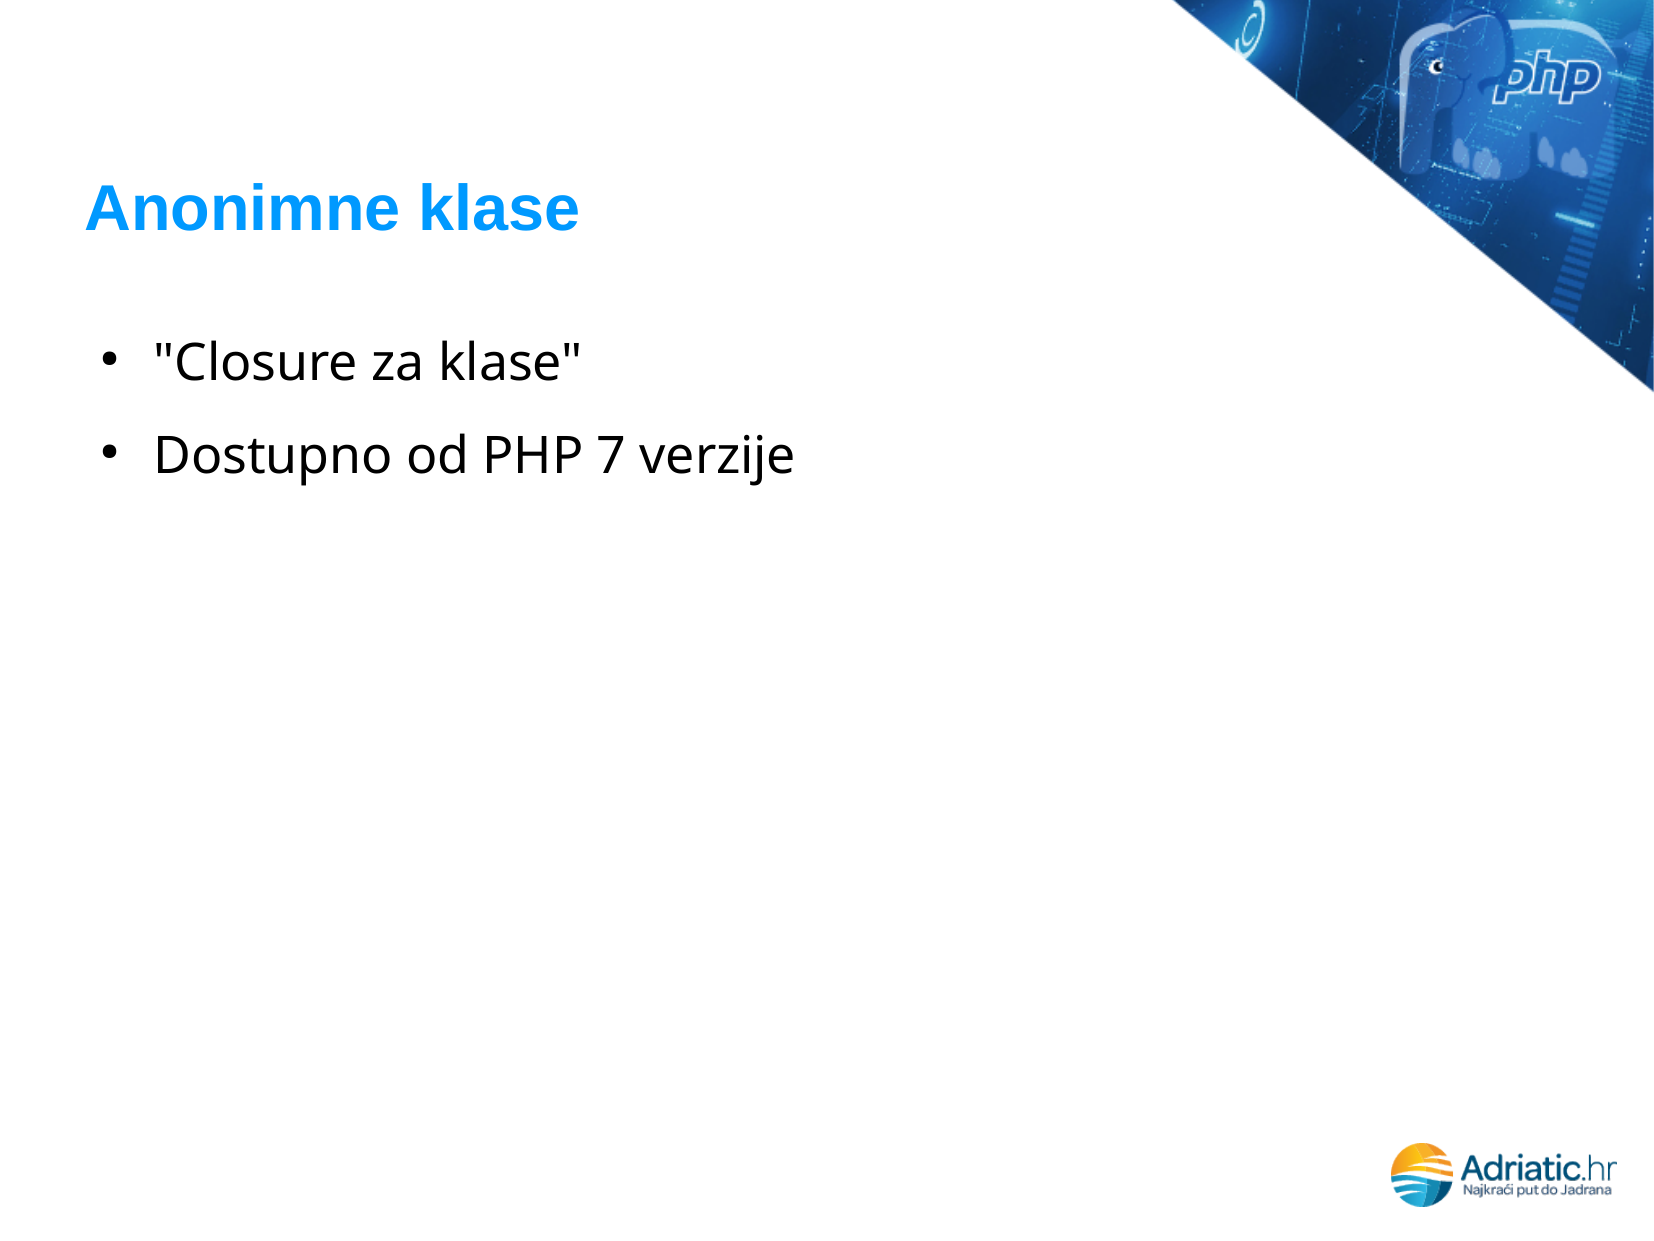

# Anonimne klase
"Closure za klase"
Dostupno od PHP 7 verzije